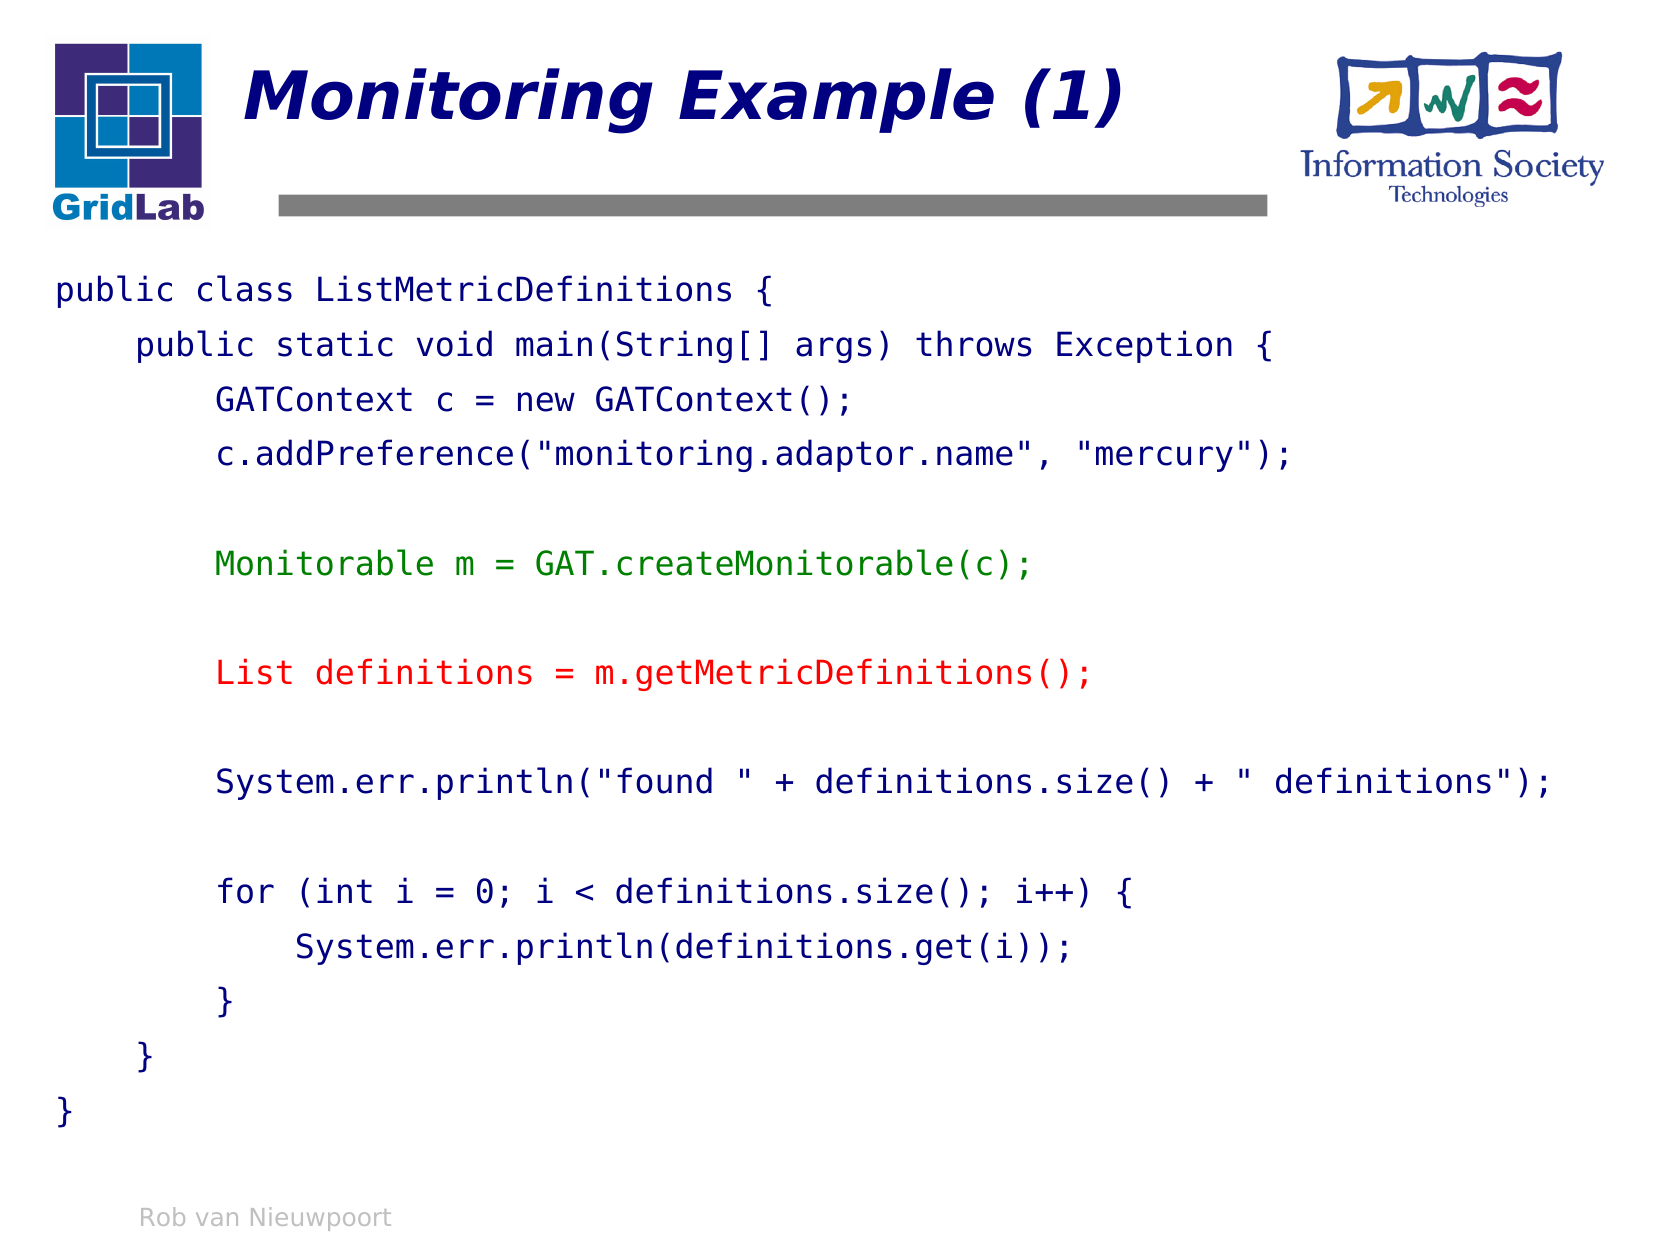

# Monitoring Example (1)
public class ListMetricDefinitions {
 public static void main(String[] args) throws Exception {
 GATContext c = new GATContext();
 c.addPreference("monitoring.adaptor.name", "mercury");
 Monitorable m = GAT.createMonitorable(c);
 List definitions = m.getMetricDefinitions();
 System.err.println("found " + definitions.size() + " definitions");
 for (int i = 0; i < definitions.size(); i++) {
 System.err.println(definitions.get(i));
 }
 }
}